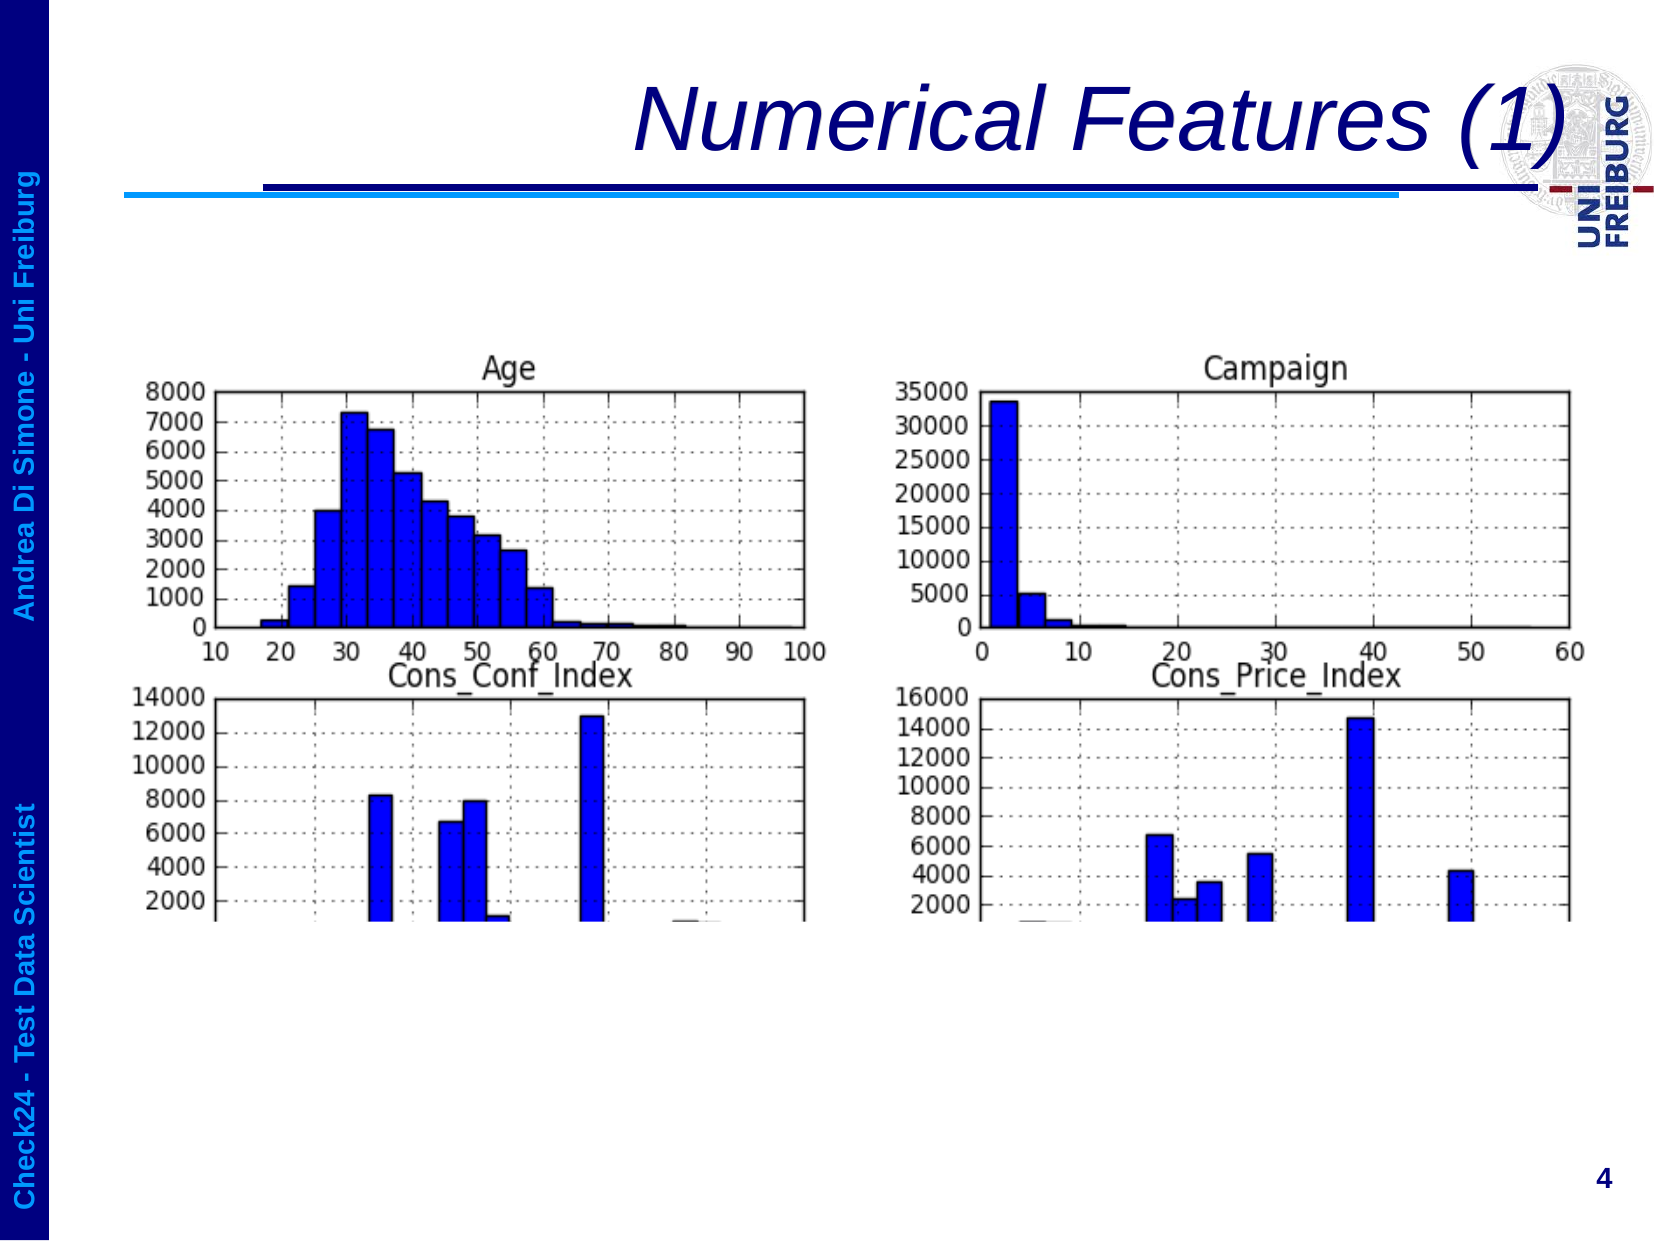

# Numerical Features (1)
Andrea Di Simone - Uni Freiburg
Check24 - Test Data Scientist
4